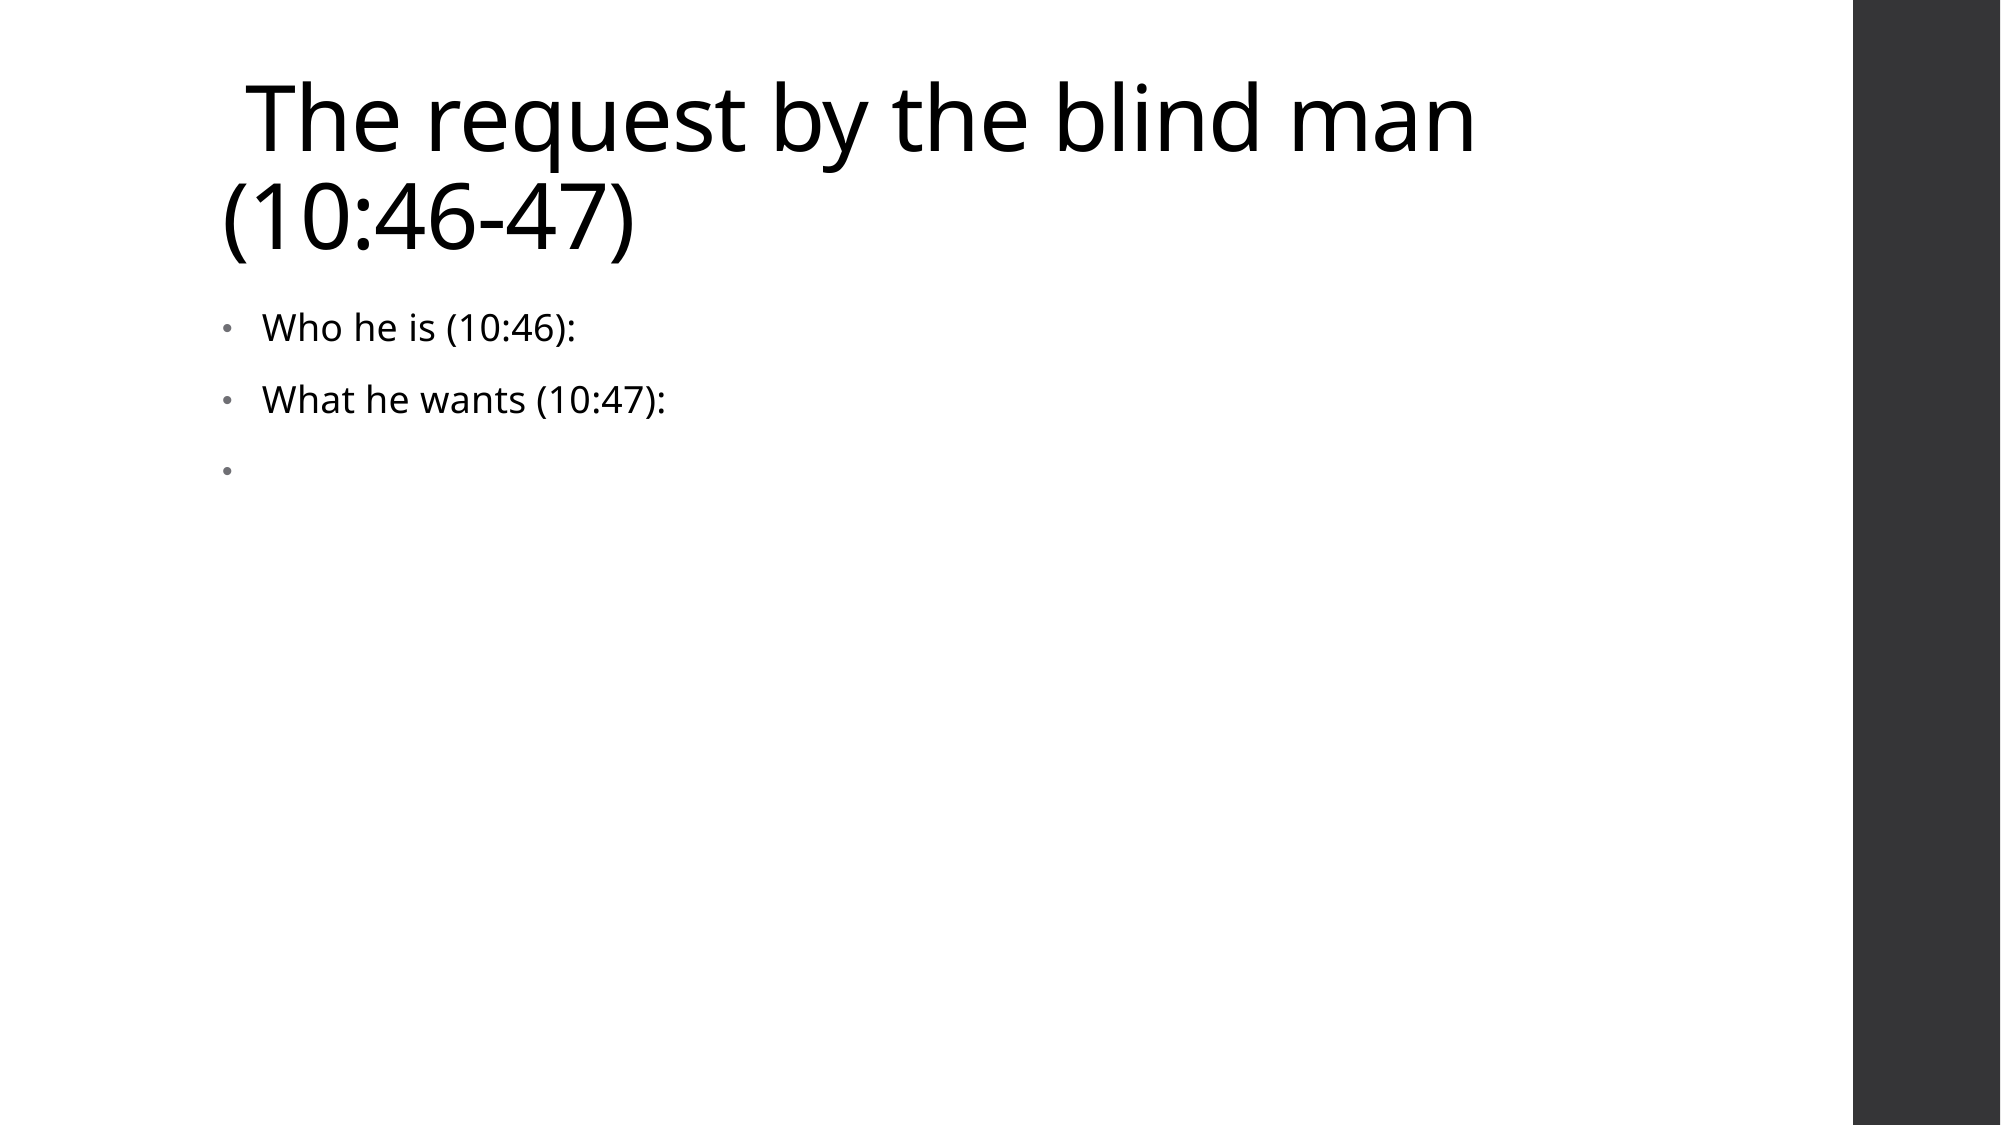

# The request by the blind man (10:46-47)
 Who he is (10:46):
 What he wants (10:47):